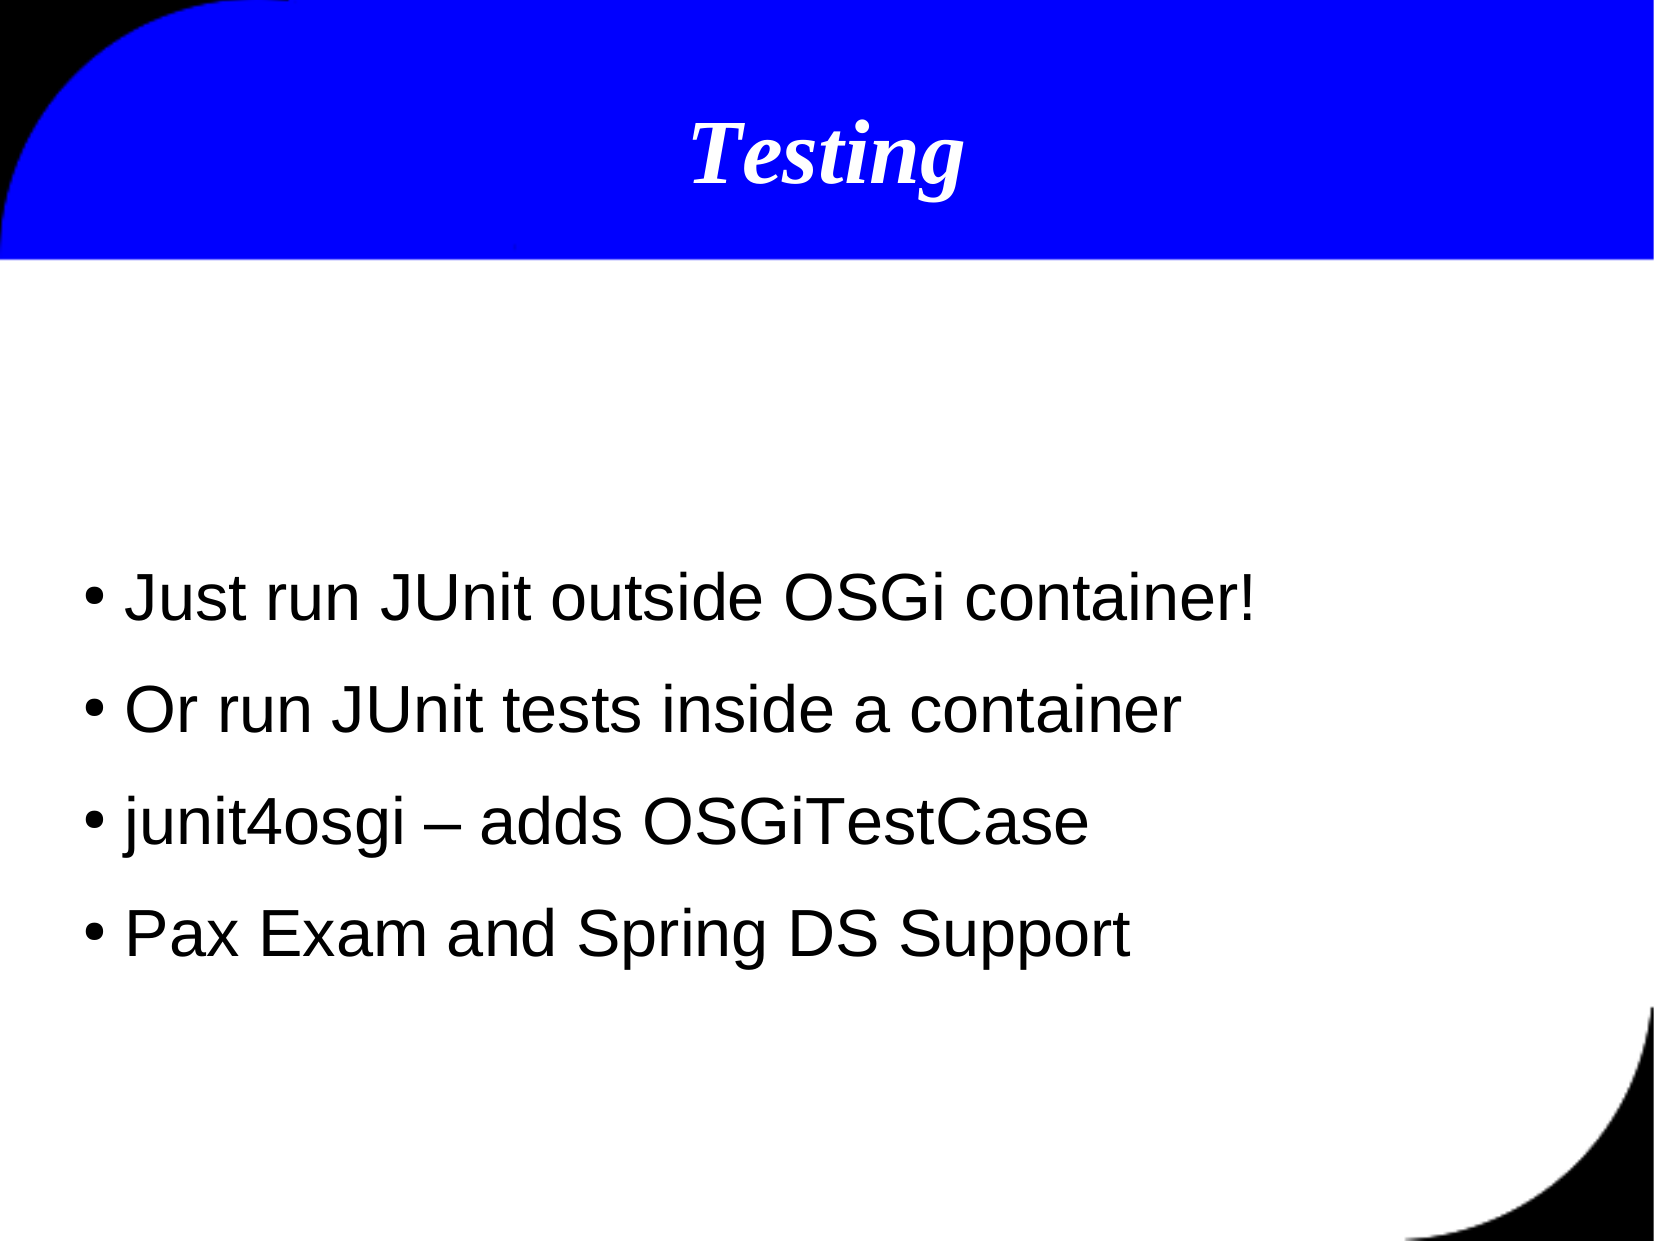

# Testing
 Just run JUnit outside OSGi container!
 Or run JUnit tests inside a container
 junit4osgi – adds OSGiTestCase
 Pax Exam and Spring DS Support